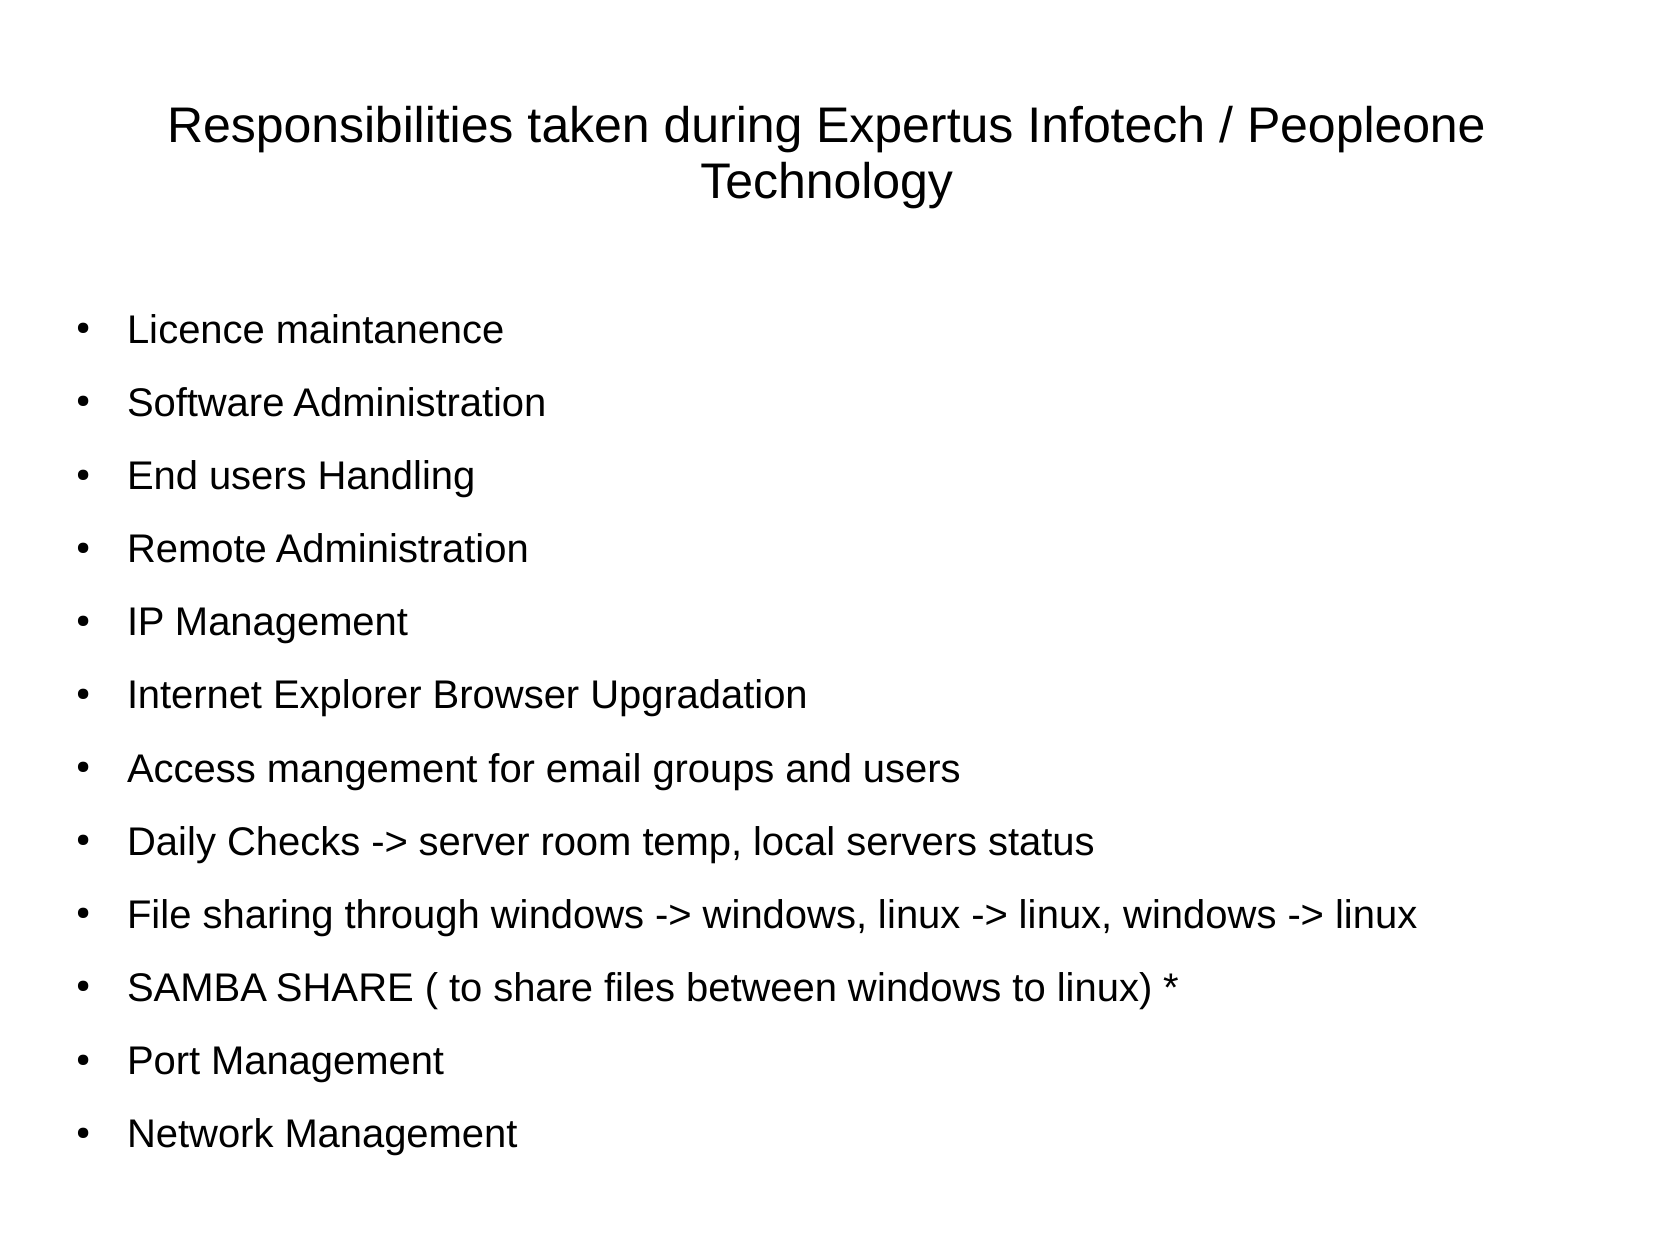

# Responsibilities taken during Expertus Infotech / Peopleone Technology
Licence maintanence
Software Administration
End users Handling
Remote Administration
IP Management
Internet Explorer Browser Upgradation
Access mangement for email groups and users
Daily Checks -> server room temp, local servers status
File sharing through windows -> windows, linux -> linux, windows -> linux
SAMBA SHARE ( to share files between windows to linux) *
Port Management
Network Management